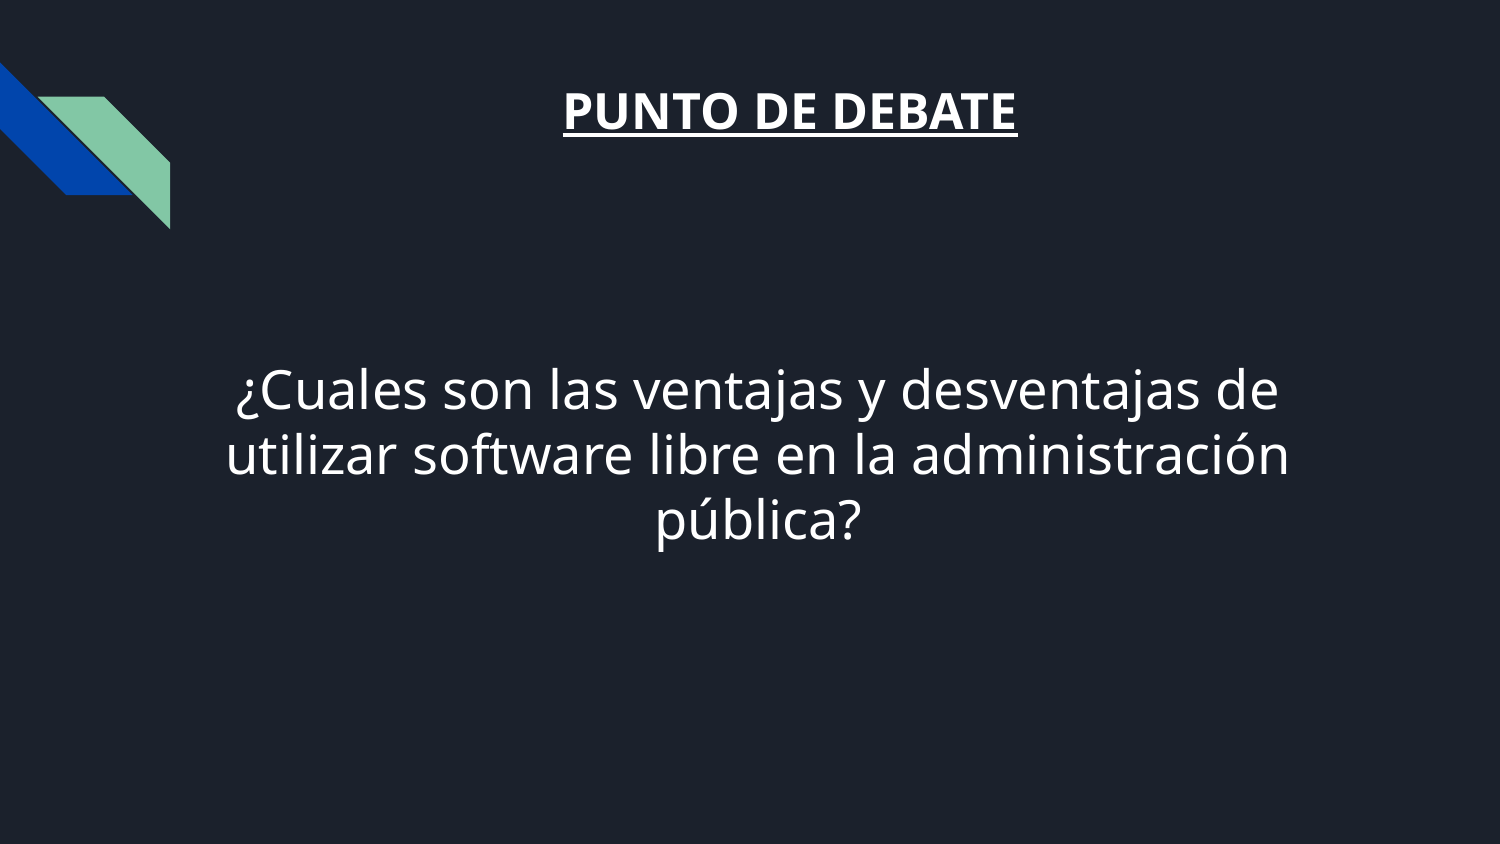

# PUNTO DE DEBATE
¿Cuales son las ventajas y desventajas de utilizar software libre en la administración pública?